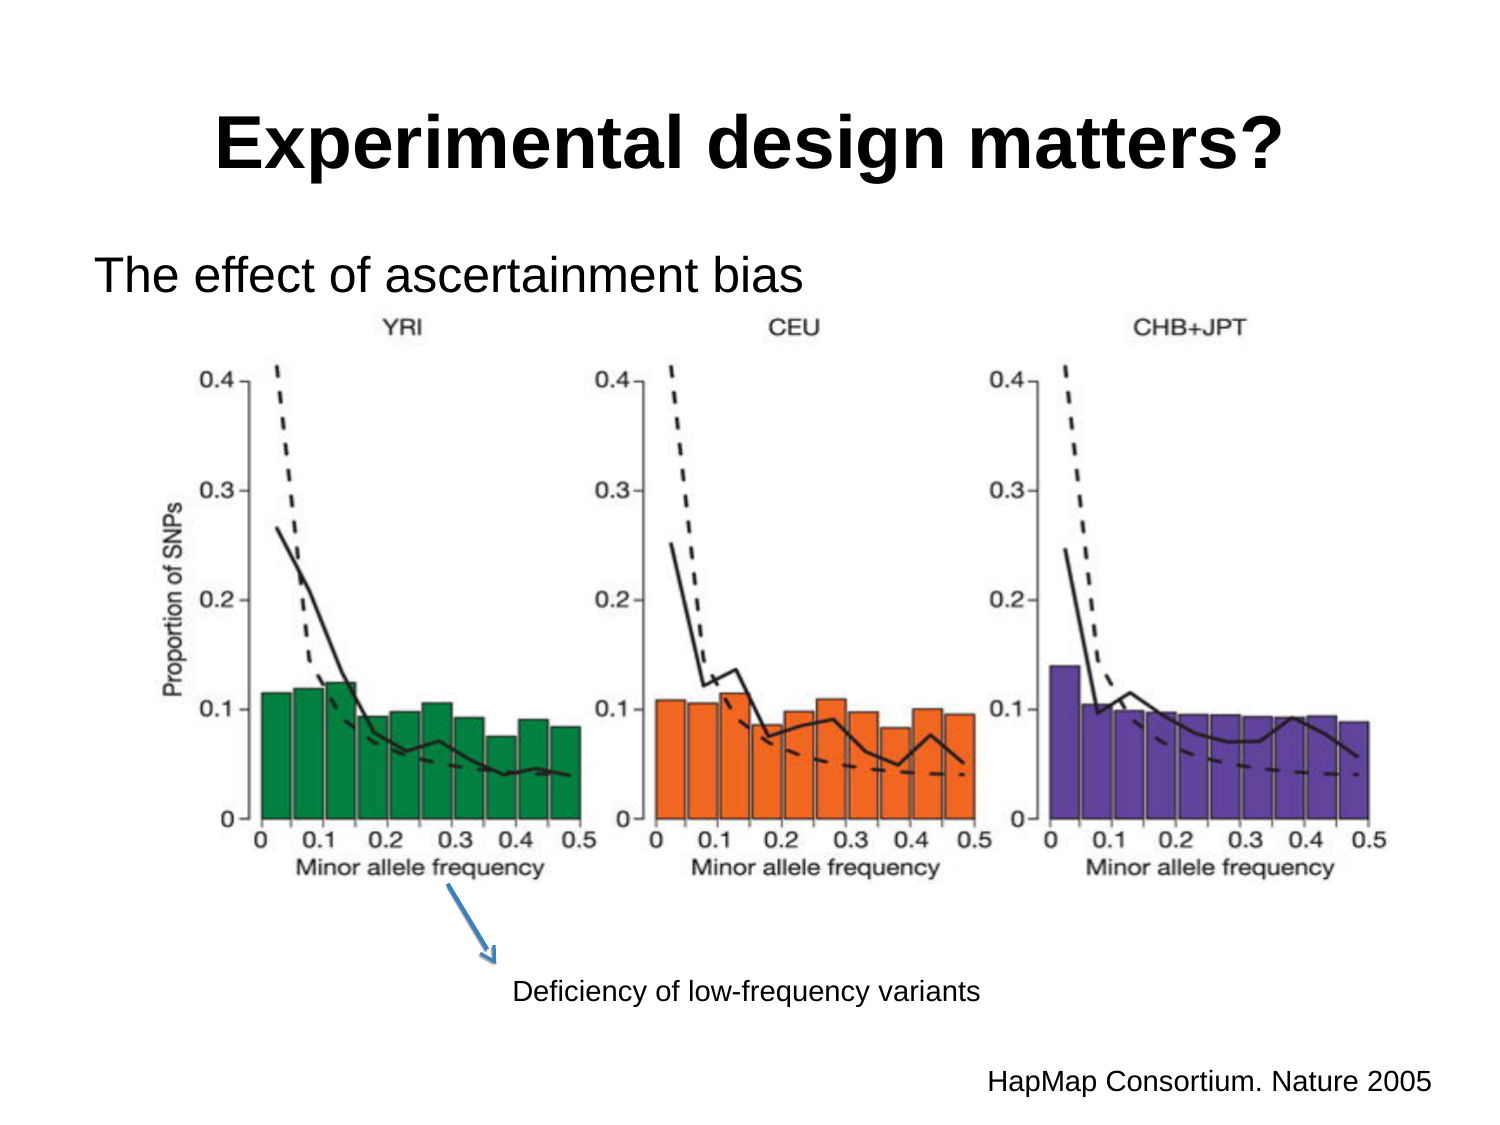

# Experimental design matters?
The effect of ascertainment bias
Deficiency of low-frequency variants
HapMap Consortium. Nature 2005